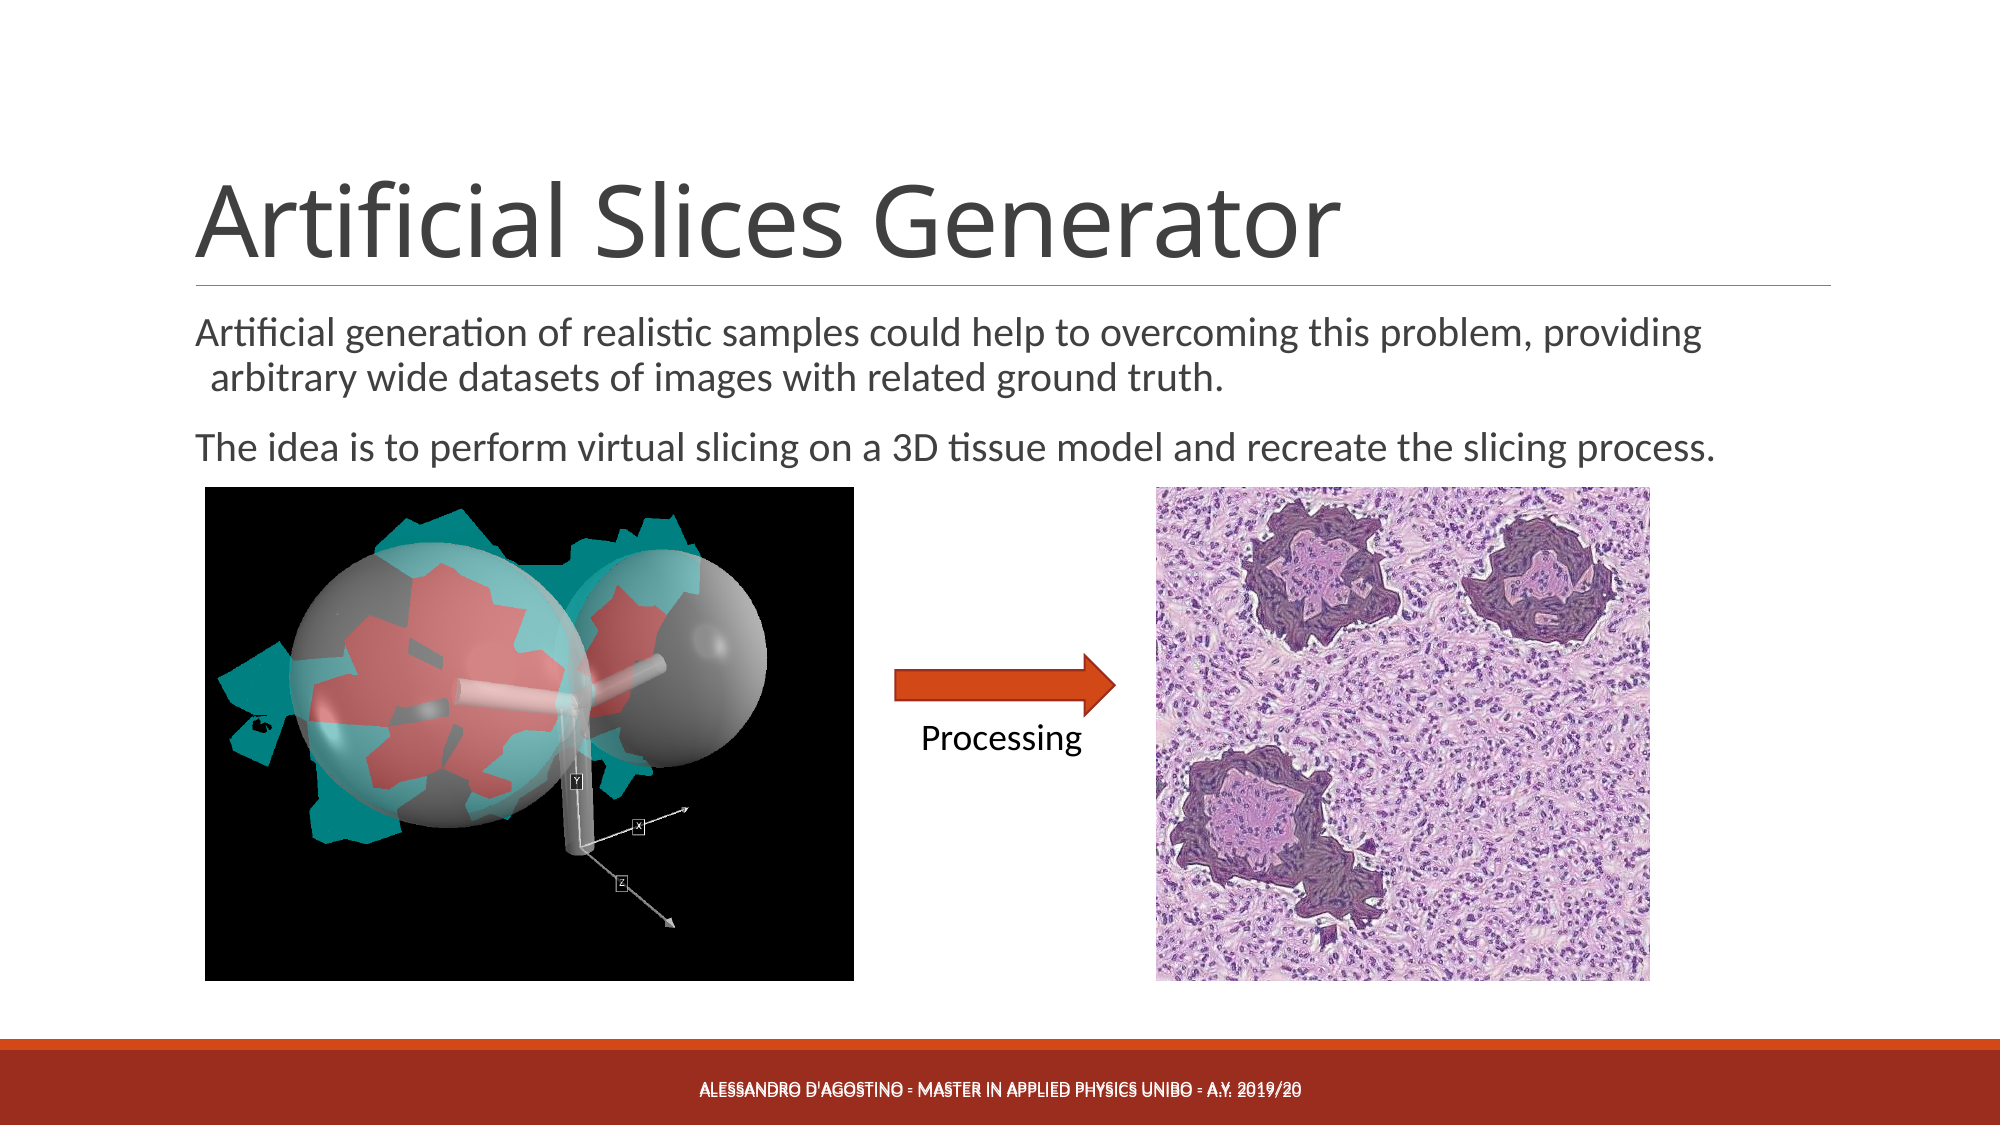

# Artificial Slices Generator
Artificial generation of realistic samples could help to overcoming this problem, providing arbitrary wide datasets of images with related ground truth.
The idea is to perform virtual slicing on a 3D tissue model and recreate the slicing process.
Processing
Alessandro d'Agostino - Master in Applied Physics UniBo - a.y. 2019/20
Alessandro d'Agostino - Master in Applied Physics UniBo - a.y. 2019/20